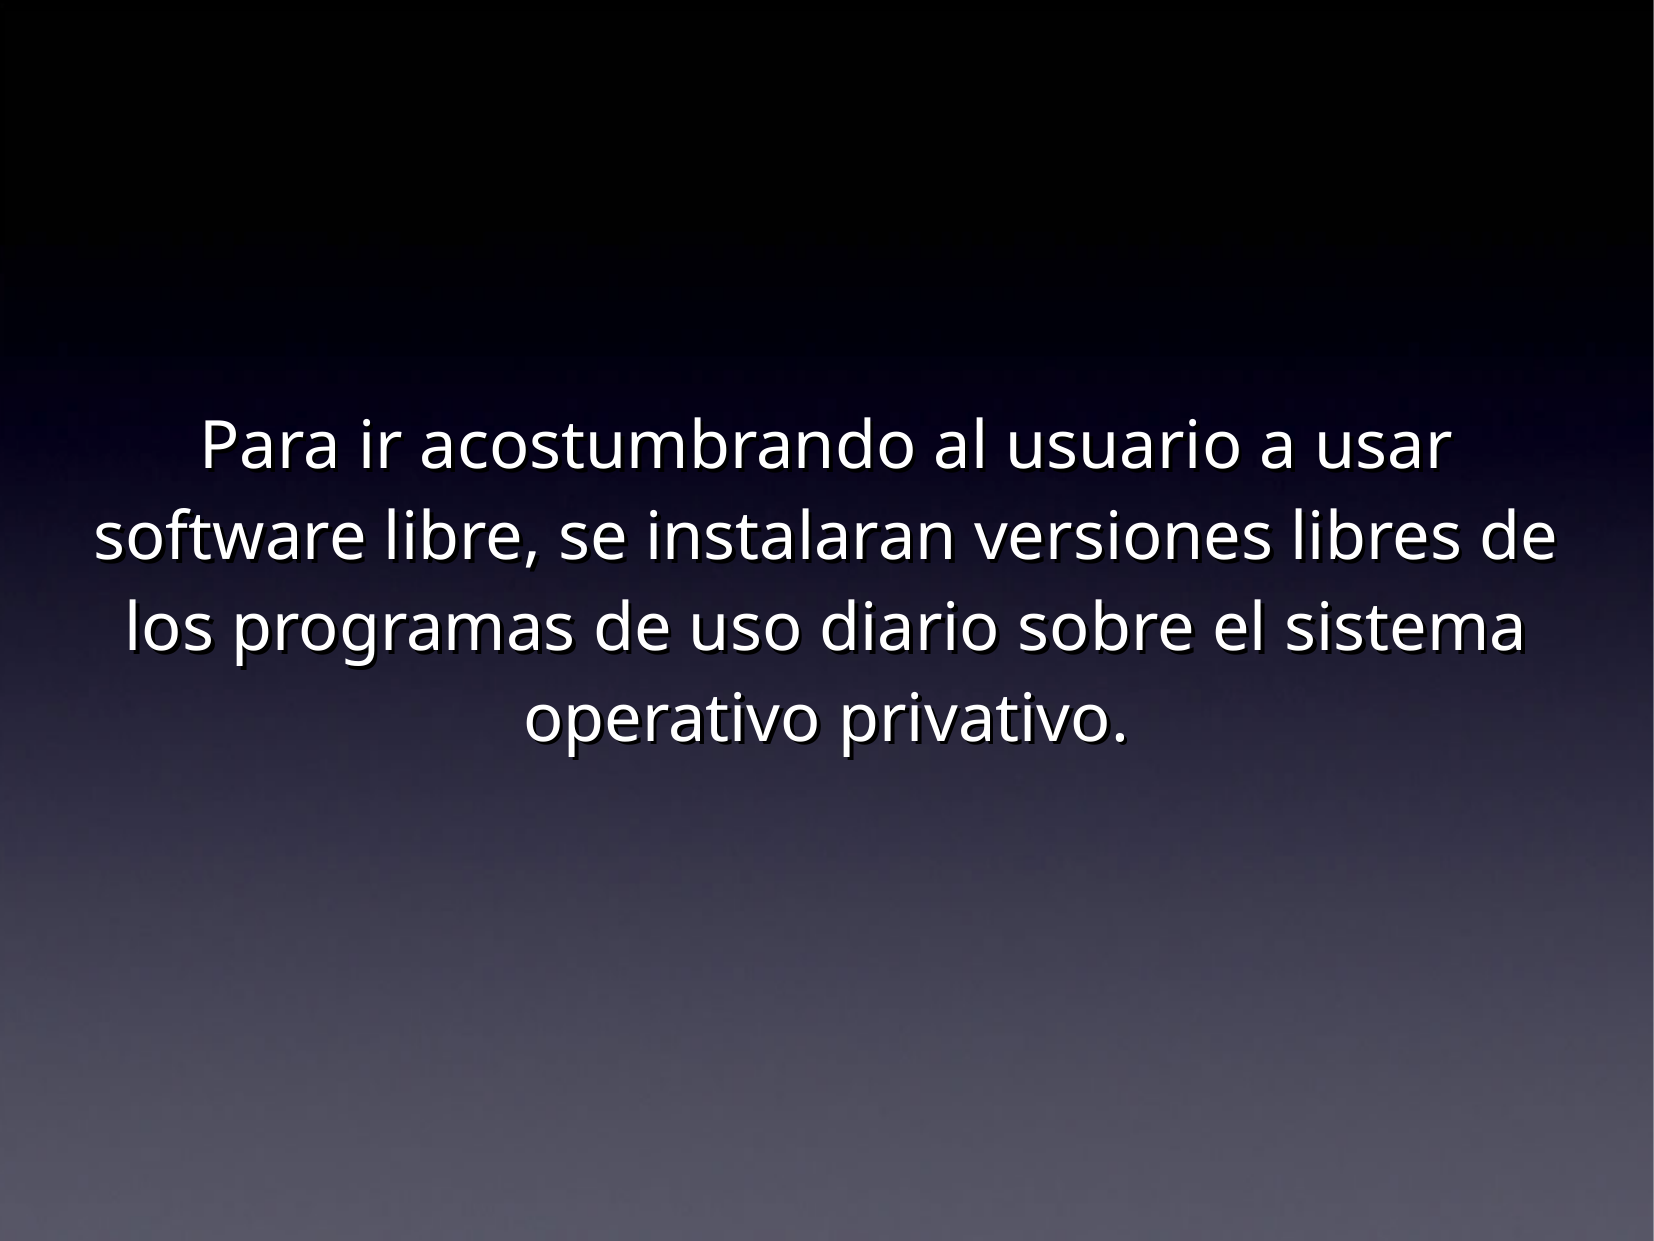

# Para ir acostumbrando al usuario a usar software libre, se instalaran versiones libres de los programas de uso diario sobre el sistema operativo privativo.